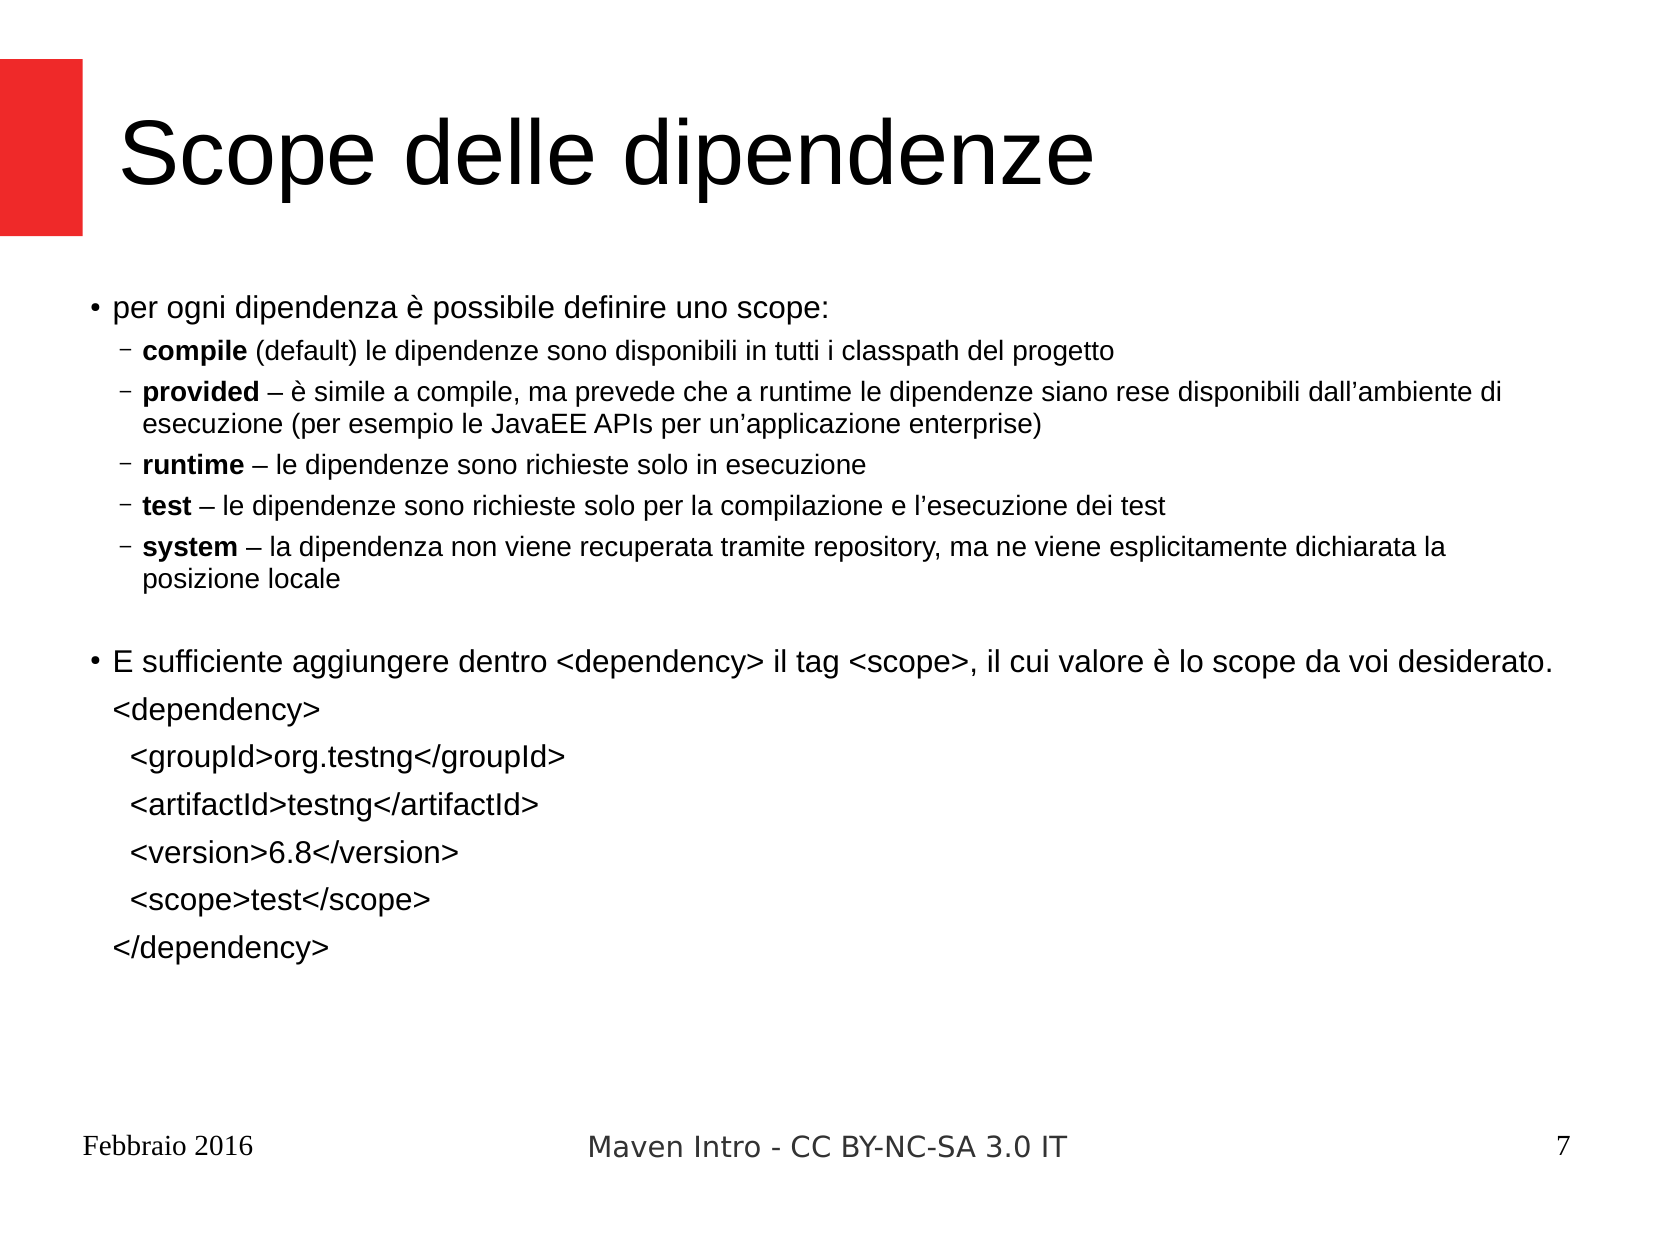

# Scope delle dipendenze
per ogni dipendenza è possibile definire uno scope:
compile (default) le dipendenze sono disponibili in tutti i classpath del progetto
provided – è simile a compile, ma prevede che a runtime le dipendenze siano rese disponibili dall’ambiente di esecuzione (per esempio le JavaEE APIs per un’applicazione enterprise)
runtime – le dipendenze sono richieste solo in esecuzione
test – le dipendenze sono richieste solo per la compilazione e l’esecuzione dei test
system – la dipendenza non viene recuperata tramite repository, ma ne viene esplicitamente dichiarata la posizione locale
E sufficiente aggiungere dentro <dependency> il tag <scope>, il cui valore è lo scope da voi desiderato.
<dependency>
 <groupId>org.testng</groupId>
 <artifactId>testng</artifactId>
 <version>6.8</version>
 <scope>test</scope>
</dependency>
Your Date Here
Your Footer Here
7